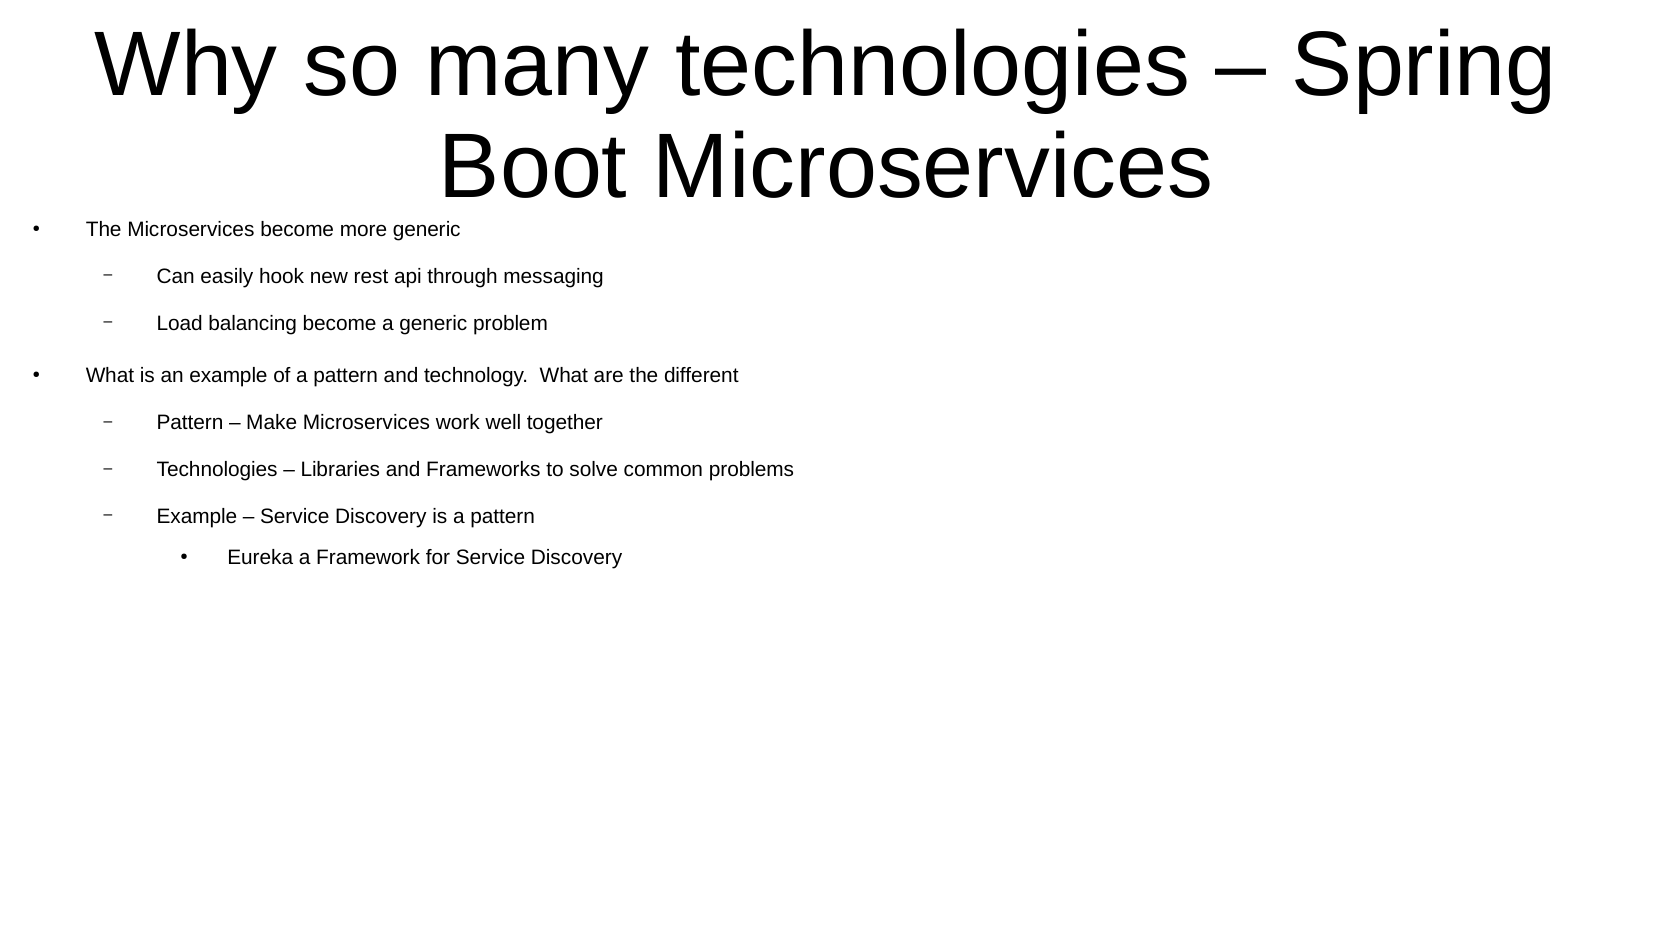

# Why so many technologies – Spring Boot Microservices
The Microservices become more generic
Can easily hook new rest api through messaging
Load balancing become a generic problem
What is an example of a pattern and technology. What are the different
Pattern – Make Microservices work well together
Technologies – Libraries and Frameworks to solve common problems
Example – Service Discovery is a pattern
Eureka a Framework for Service Discovery